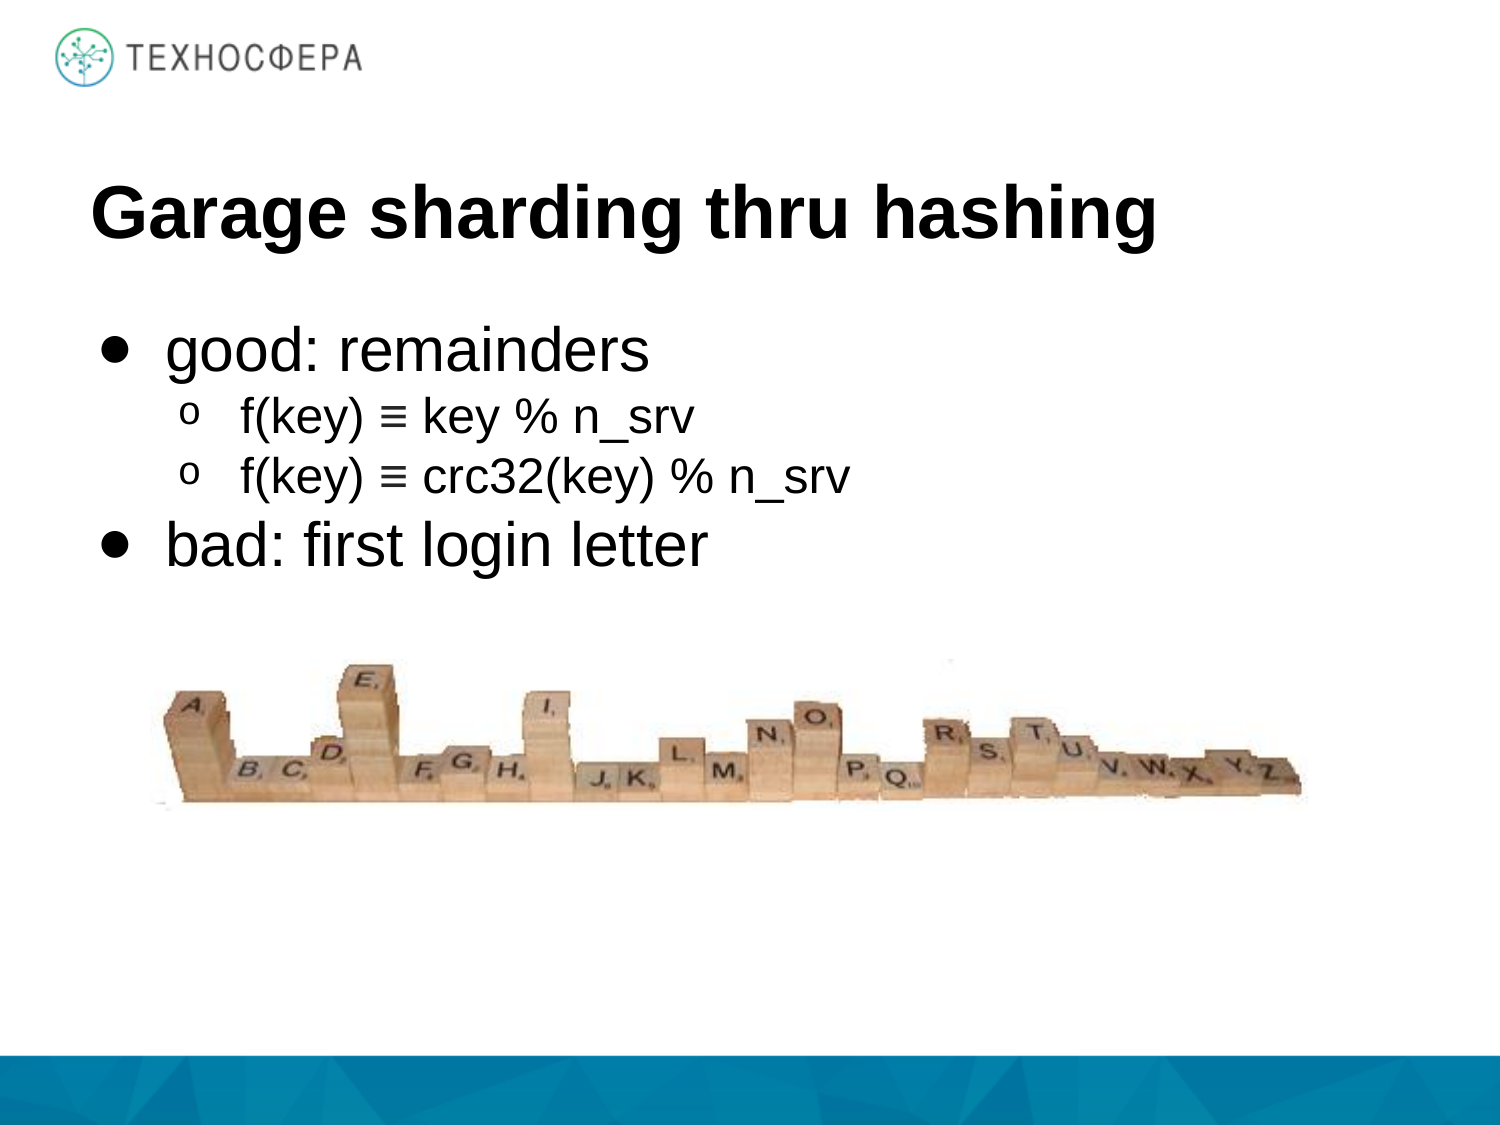

# Garage sharding thru hashing
good: remainders
f(key) ≡ key % n_srv
f(key) ≡ crc32(key) % n_srv
bad: first login letter